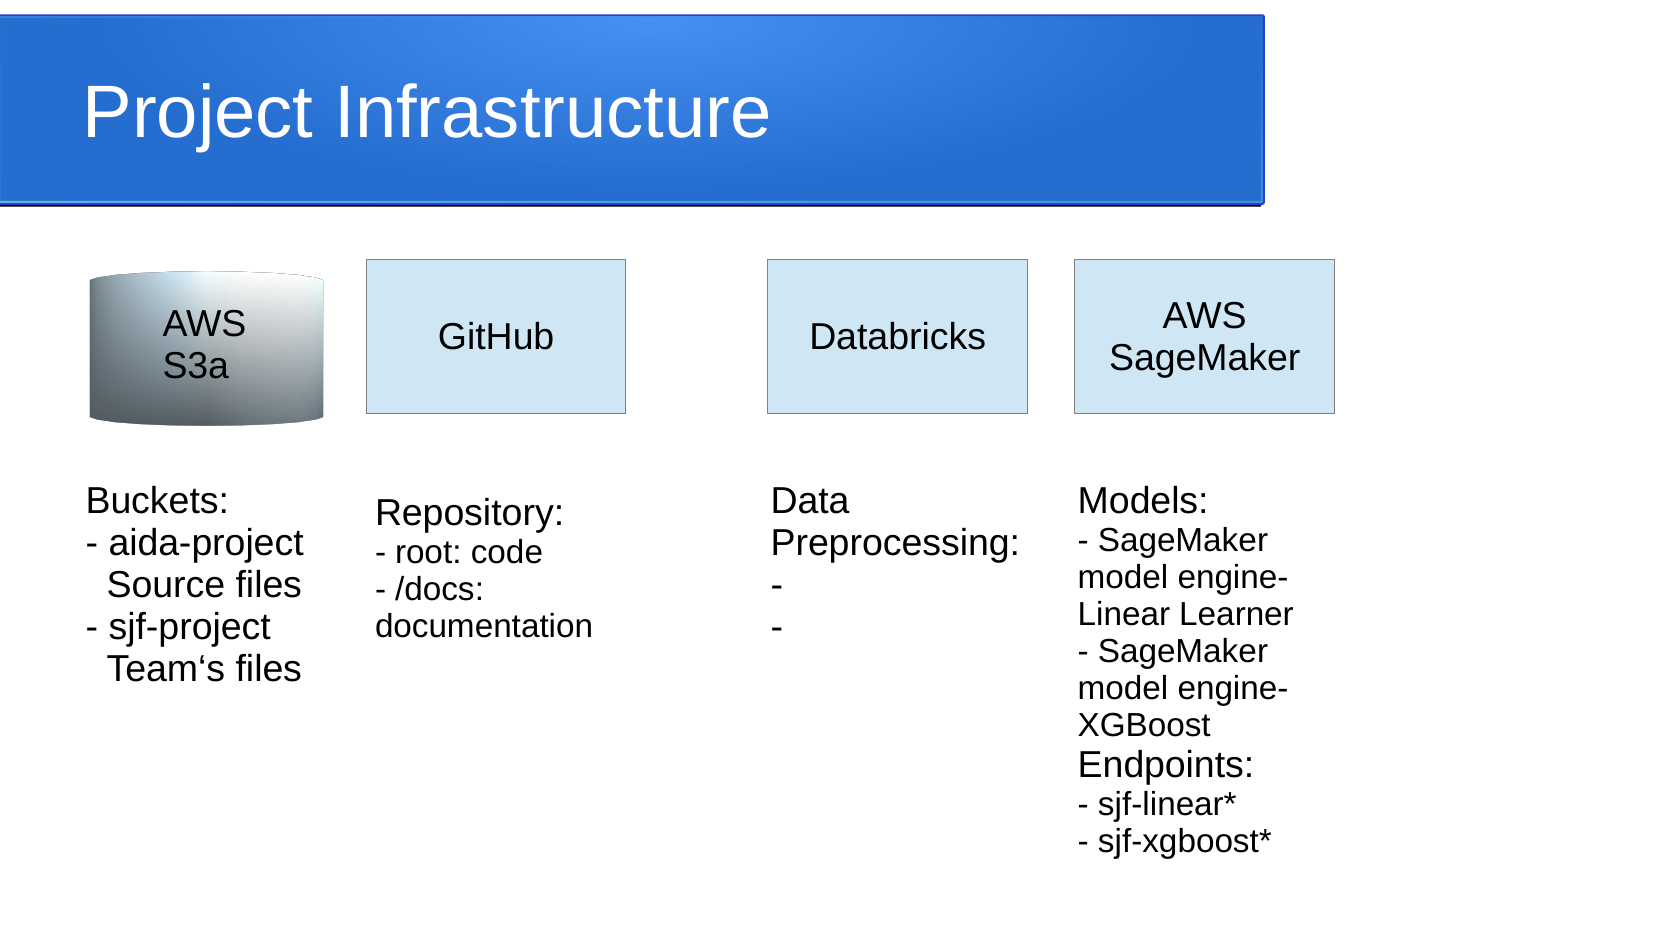

# Project Infrastructure
GitHub
Databricks
AWS
SageMaker
AWS S3a
Buckets:
- aida-project
 Source files
- sjf-project
 Team‘s files
Data Preprocessing:
-
-
Models:
- SageMaker model engine-Linear Learner
- SageMaker model engine-XGBoost
Endpoints:
- sjf-linear*
- sjf-xgboost*
Repository:
- root: code
- /docs: documentation